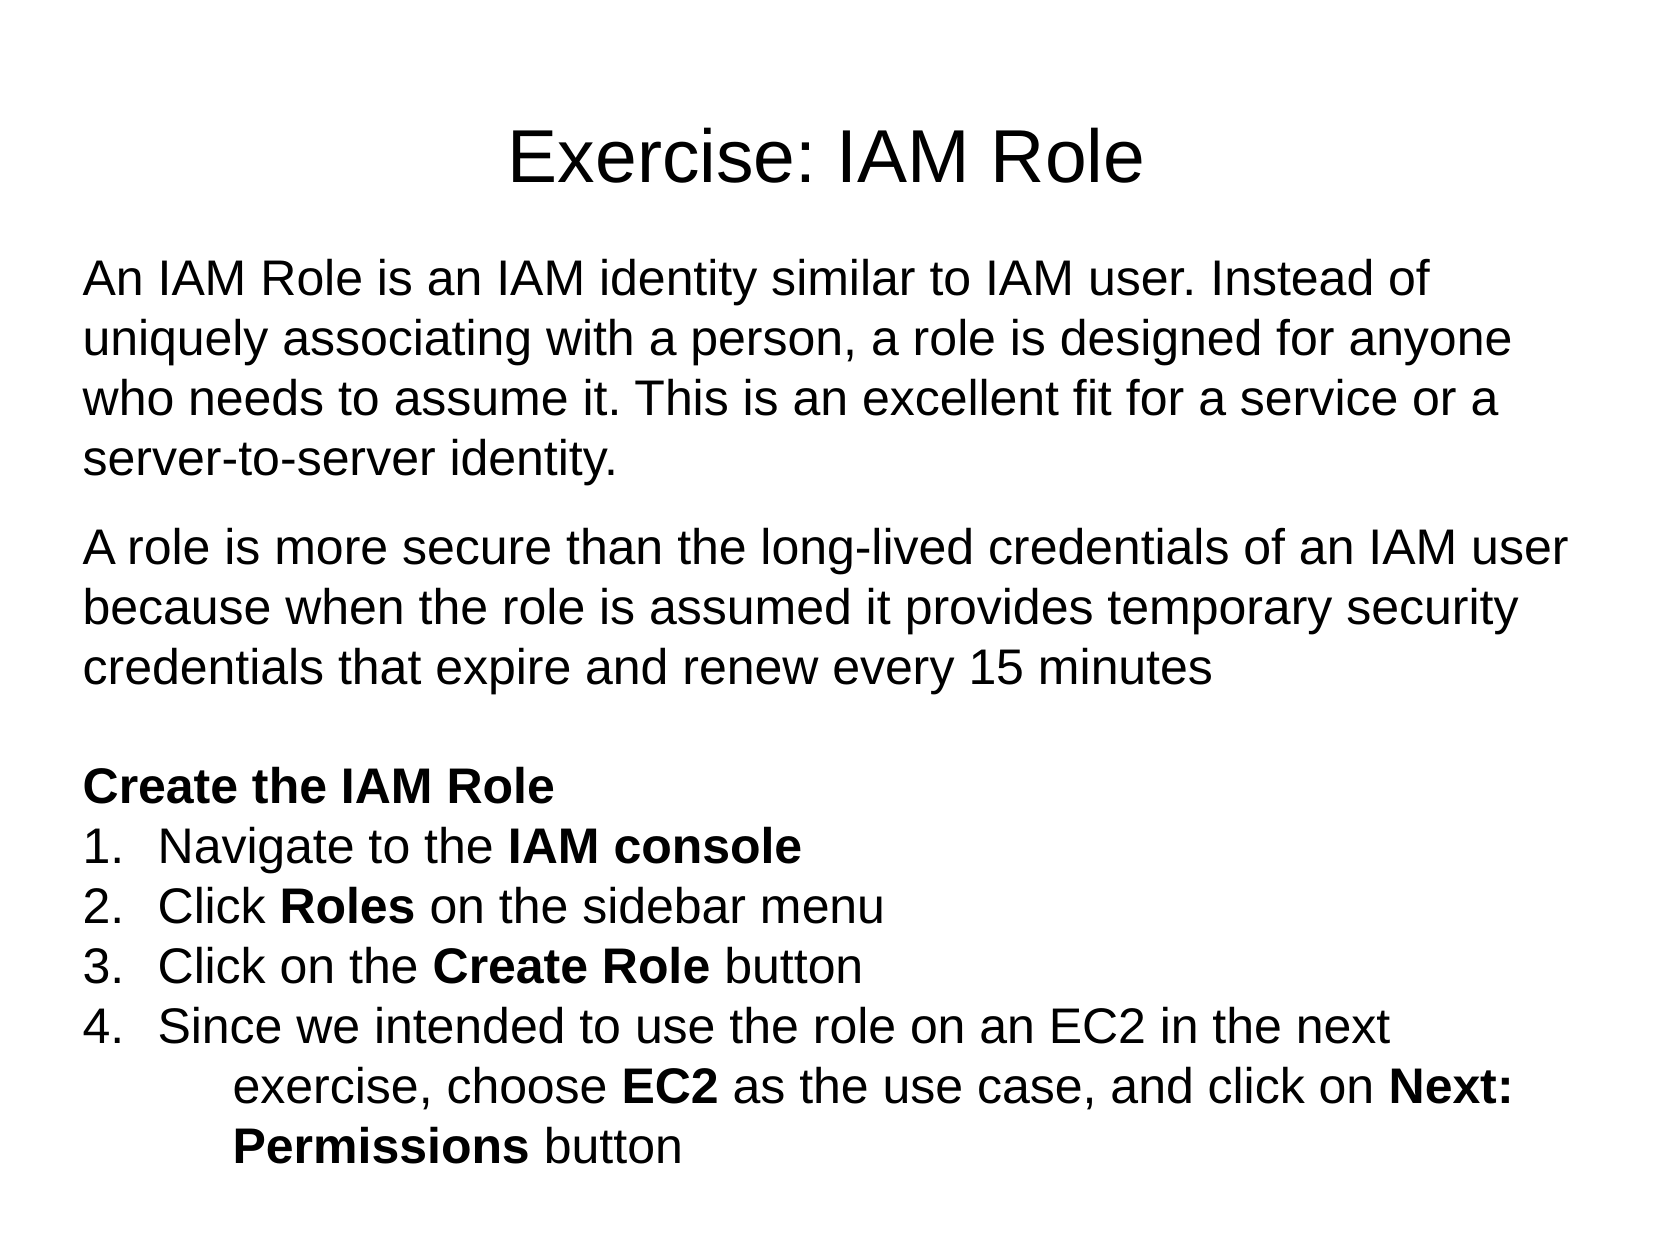

# Exercise: IAM Role
An IAM Role is an IAM identity similar to IAM user. Instead of uniquely associating with a person, a role is designed for anyone who needs to assume it. This is an excellent fit for a service or a server-to-server identity.
A role is more secure than the long-lived credentials of an IAM user because when the role is assumed it provides temporary security credentials that expire and renew every 15 minutes
Create the IAM Role
Navigate to the IAM console
Click Roles on the sidebar menu
Click on the Create Role button
Since we intended to use the role on an EC2 in the next exercise, choose EC2 as the use case, and click on Next: Permissions button